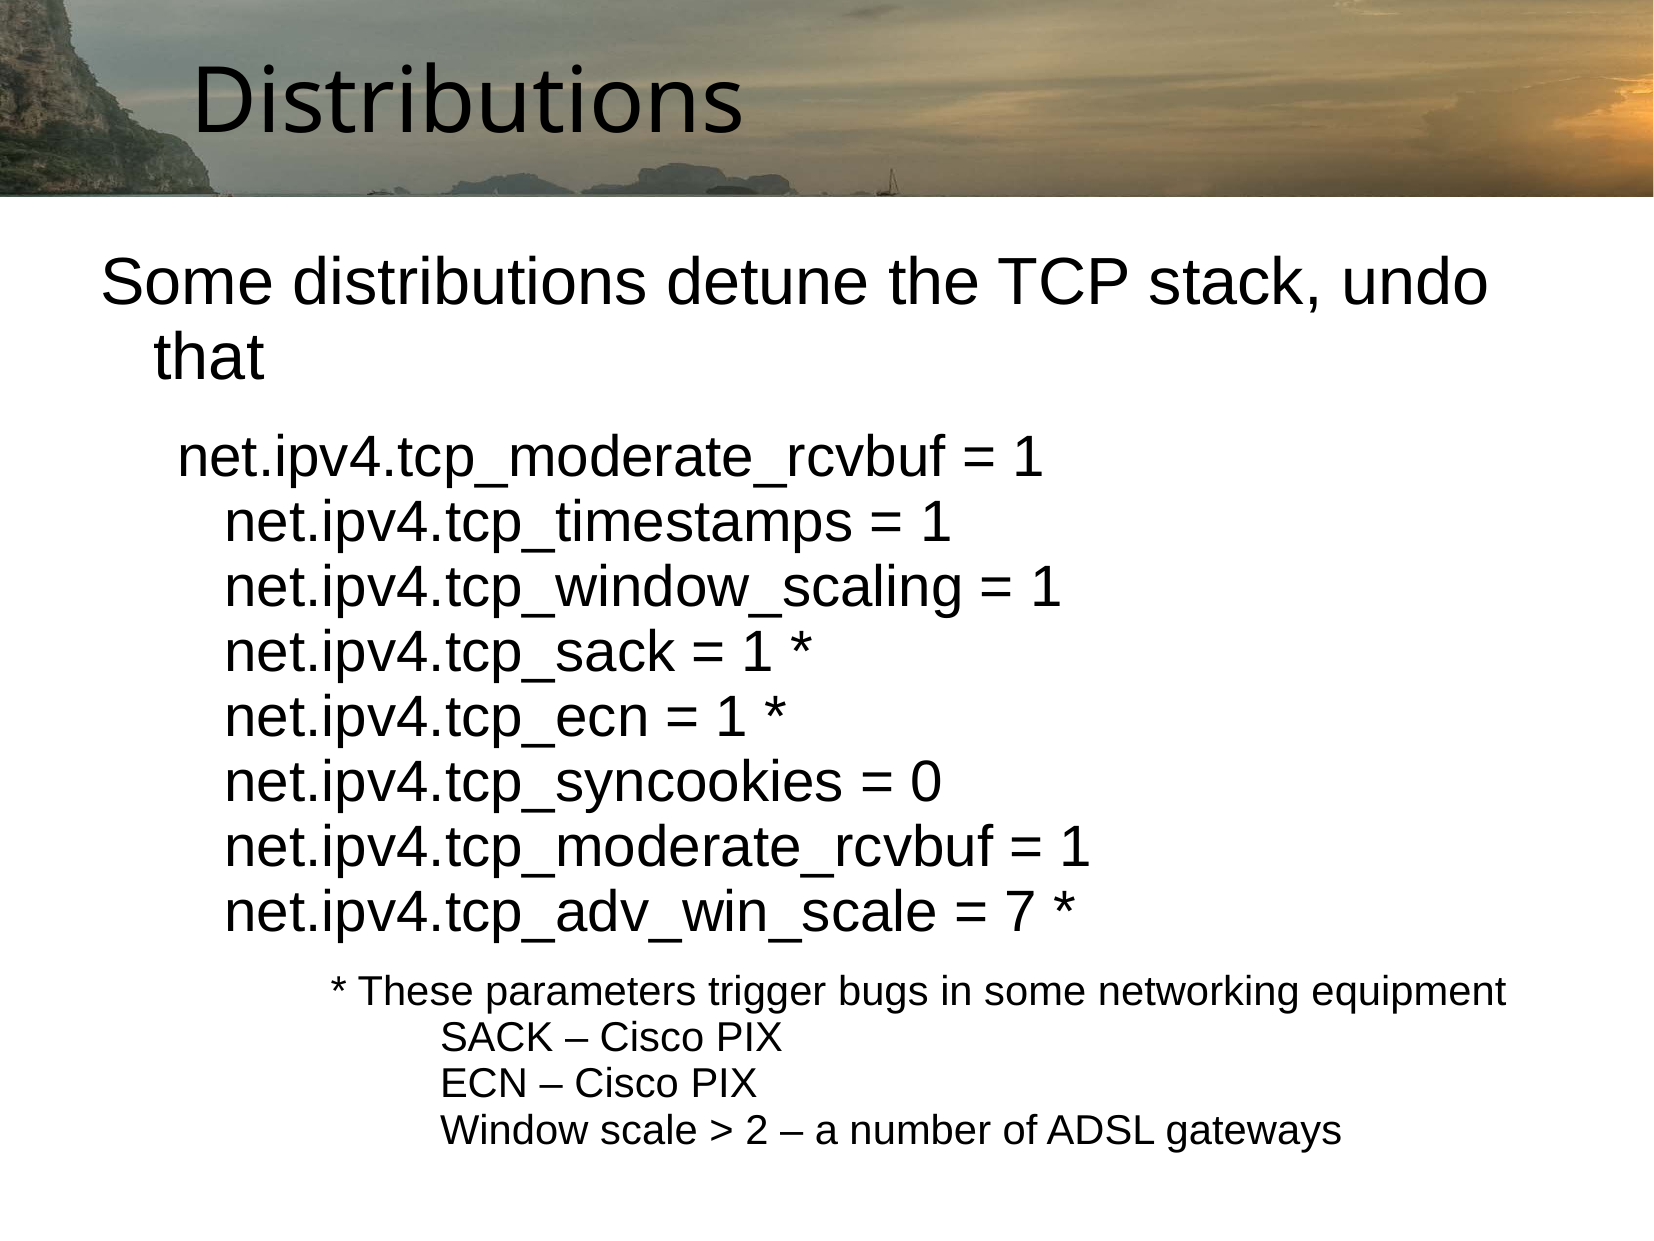

# Distributions
Some distributions detune the TCP stack, undo that
net.ipv4.tcp_moderate_rcvbuf = 1
net.ipv4.tcp_timestamps = 1
net.ipv4.tcp_window_scaling = 1
net.ipv4.tcp_sack = 1 *
net.ipv4.tcp_ecn = 1 *
net.ipv4.tcp_syncookies = 0
net.ipv4.tcp_moderate_rcvbuf = 1
net.ipv4.tcp_adv_win_scale = 7 *
* These parameters trigger bugs in some networking equipment
	SACK – Cisco PIX
	ECN – Cisco PIX
	Window scale > 2 – a number of ADSL gateways